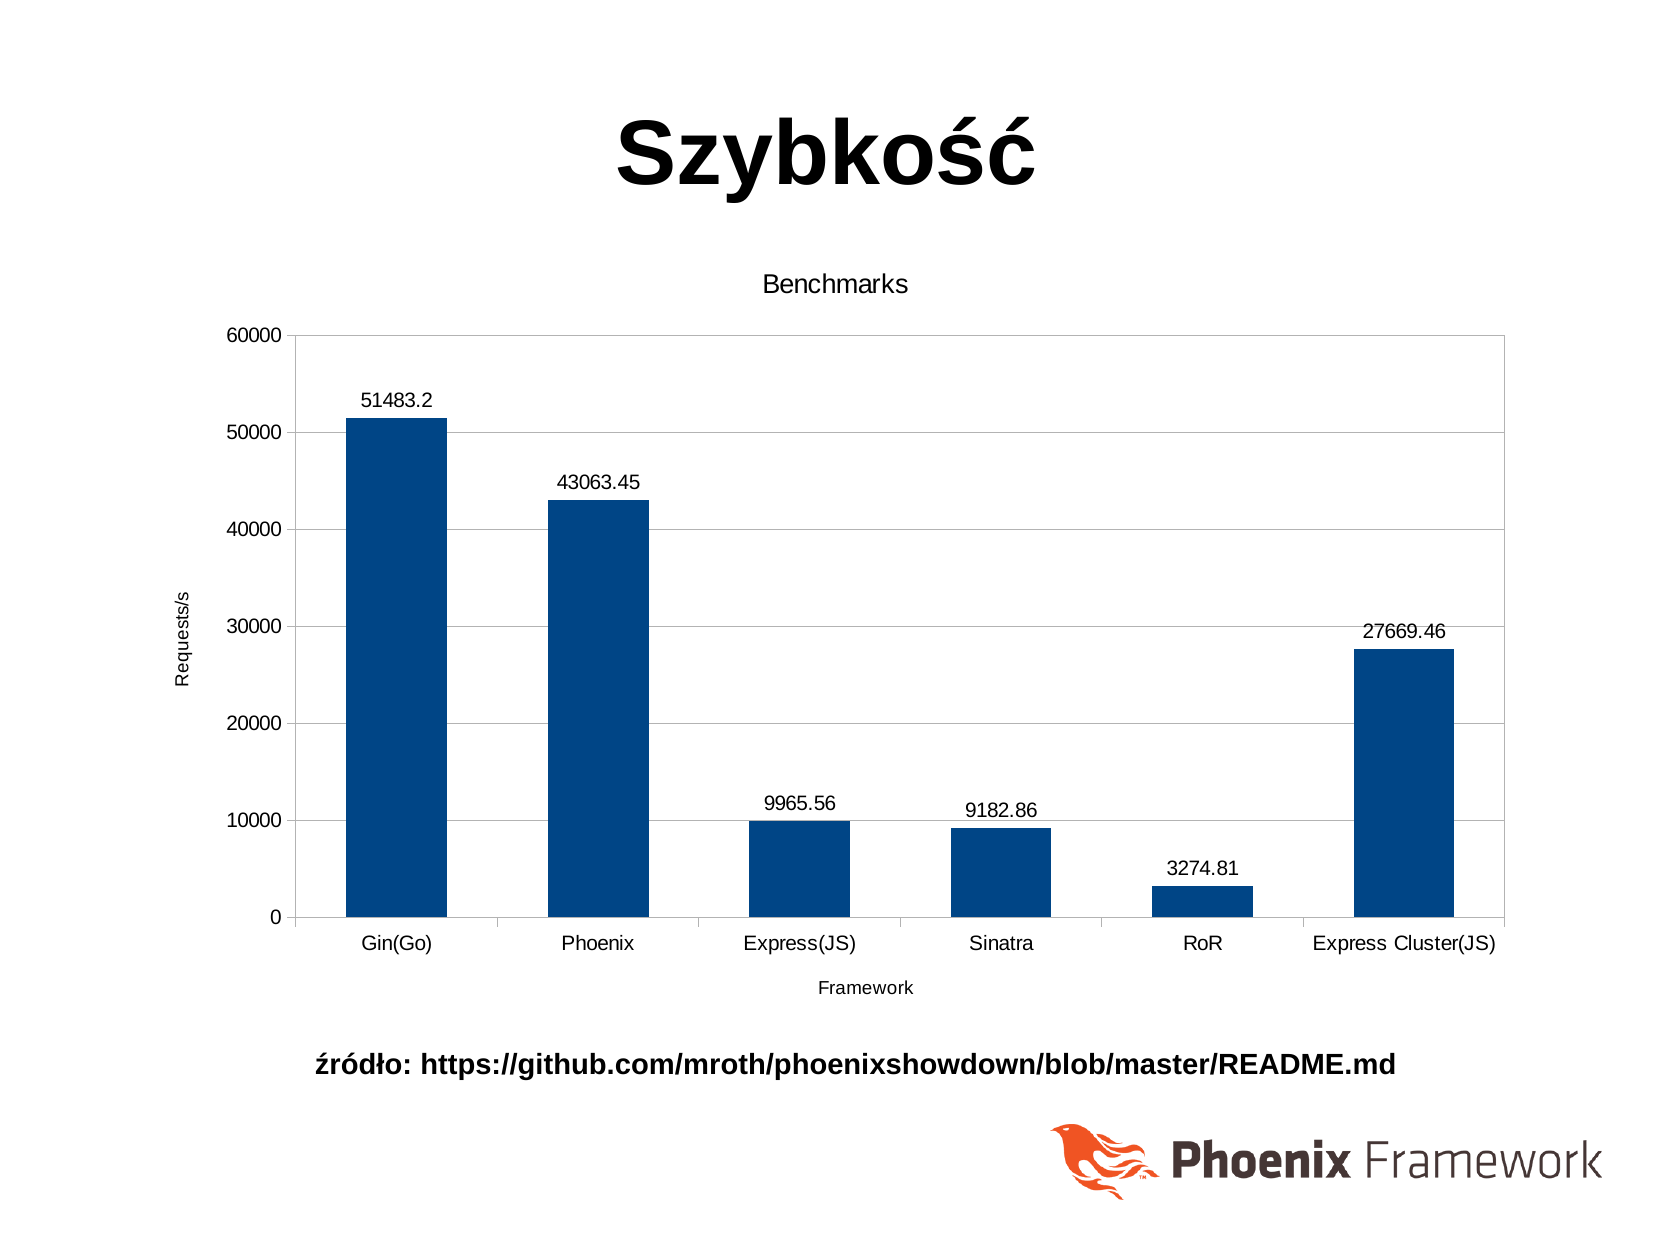

# Szybkość
### Chart: Benchmarks
| Category | Go |
|---|---|
| Gin(Go) | 51483.2 |
| Phoenix | 43063.45 |
| Express(JS) | 9965.56 |
| Sinatra | 9182.86 |
| RoR | 3274.81 |
| Express Cluster(JS) | 27669.46 |źródło: https://github.com/mroth/phoenixshowdown/blob/master/README.md